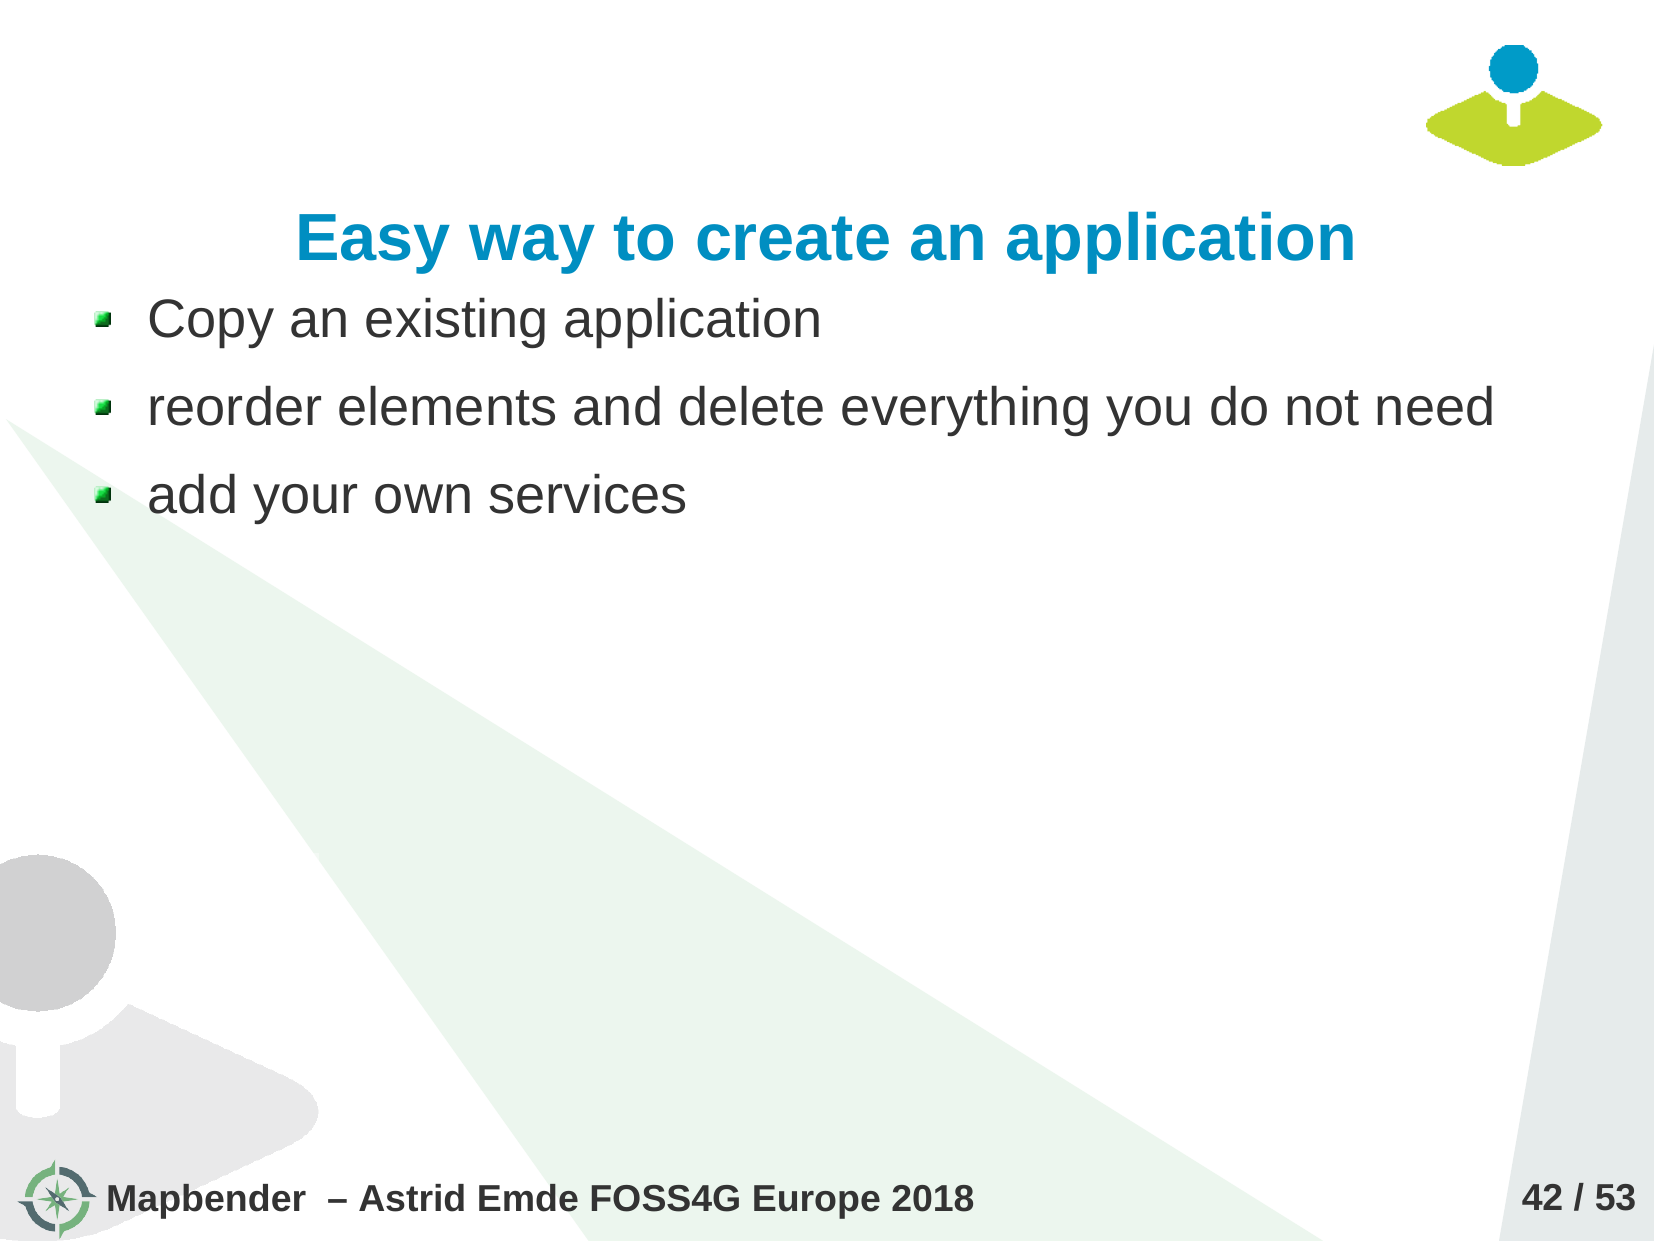

# Easy way to create an application
Copy an existing application
reorder elements and delete everything you do not need
add your own services